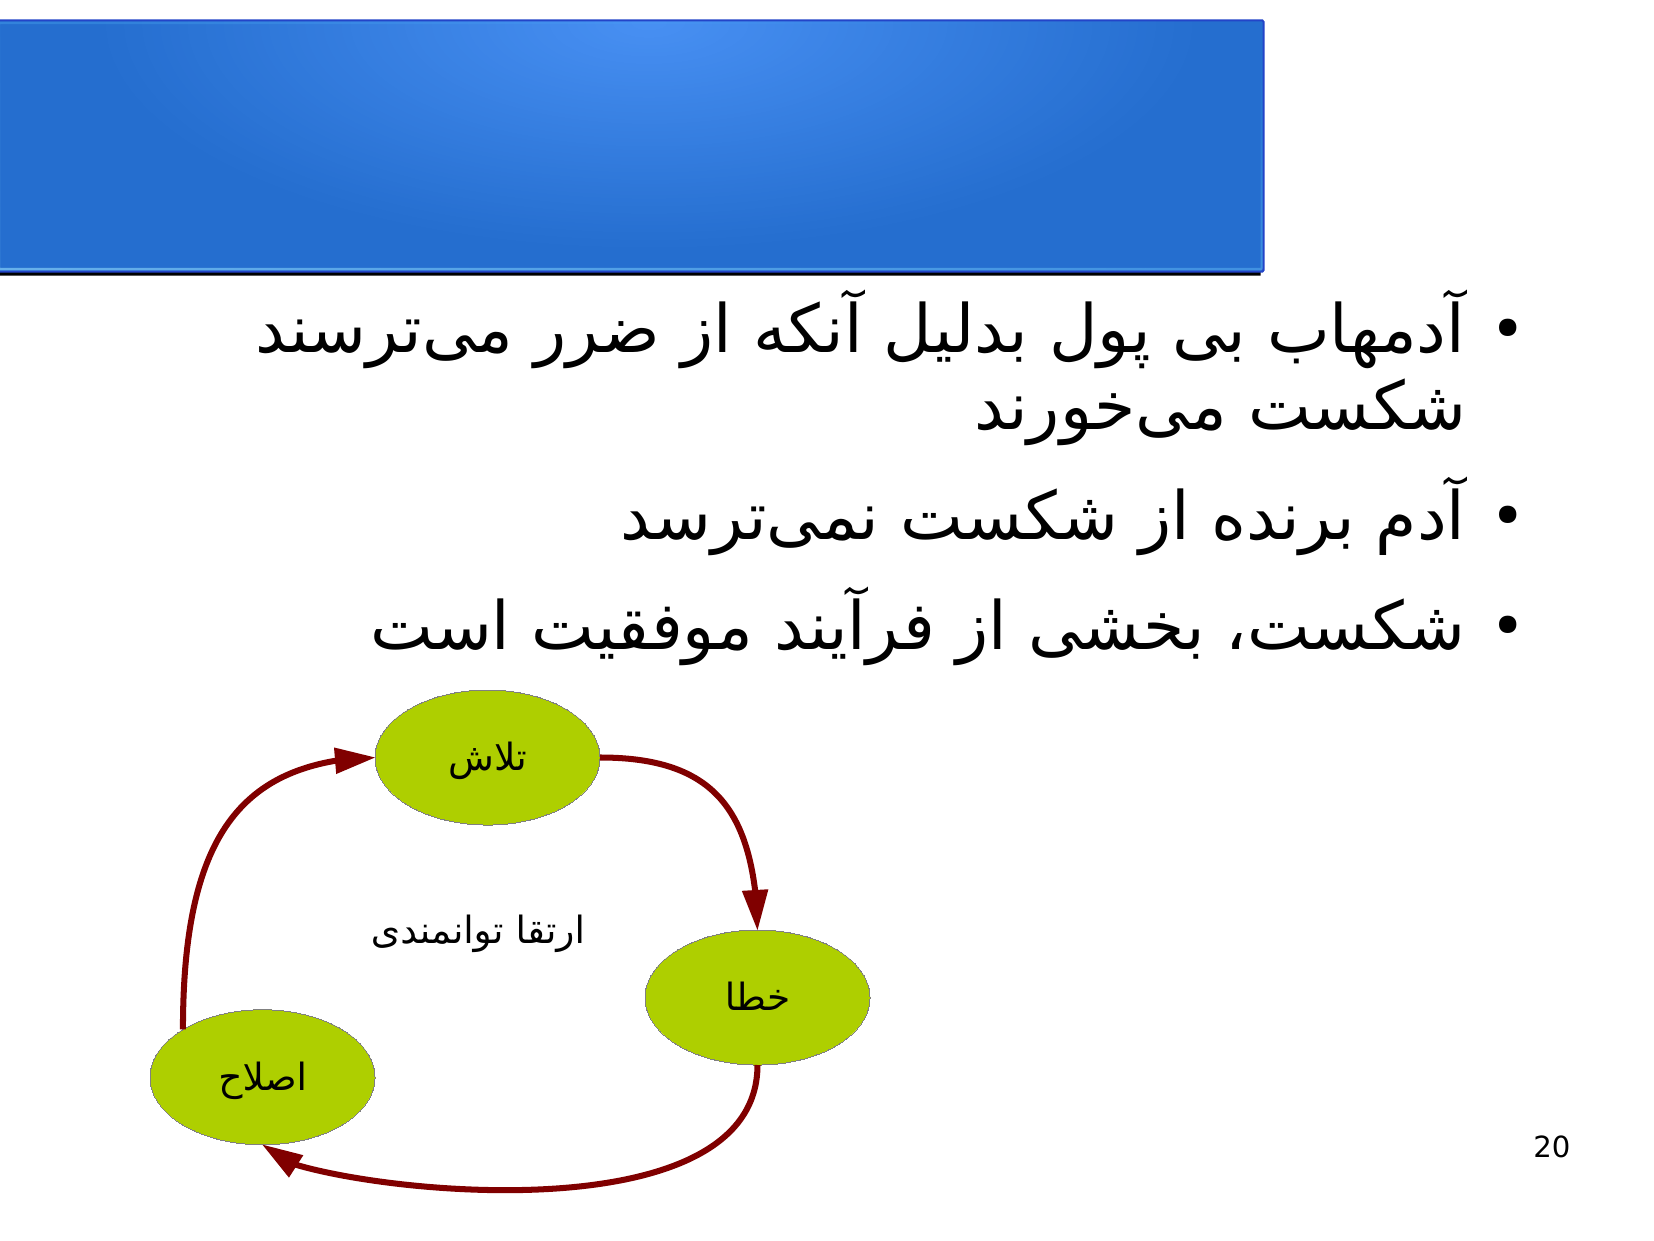

#
آدمهاب بی پول بدلیل آنکه از ضرر می‌ترسند شکست می‌خورند
آدم برنده از شکست نمی‌ترسد
شکست، بخشی از فرآیند موفقیت است
تلاش
ارتقا توانمندی
خطا
اصلاح
20